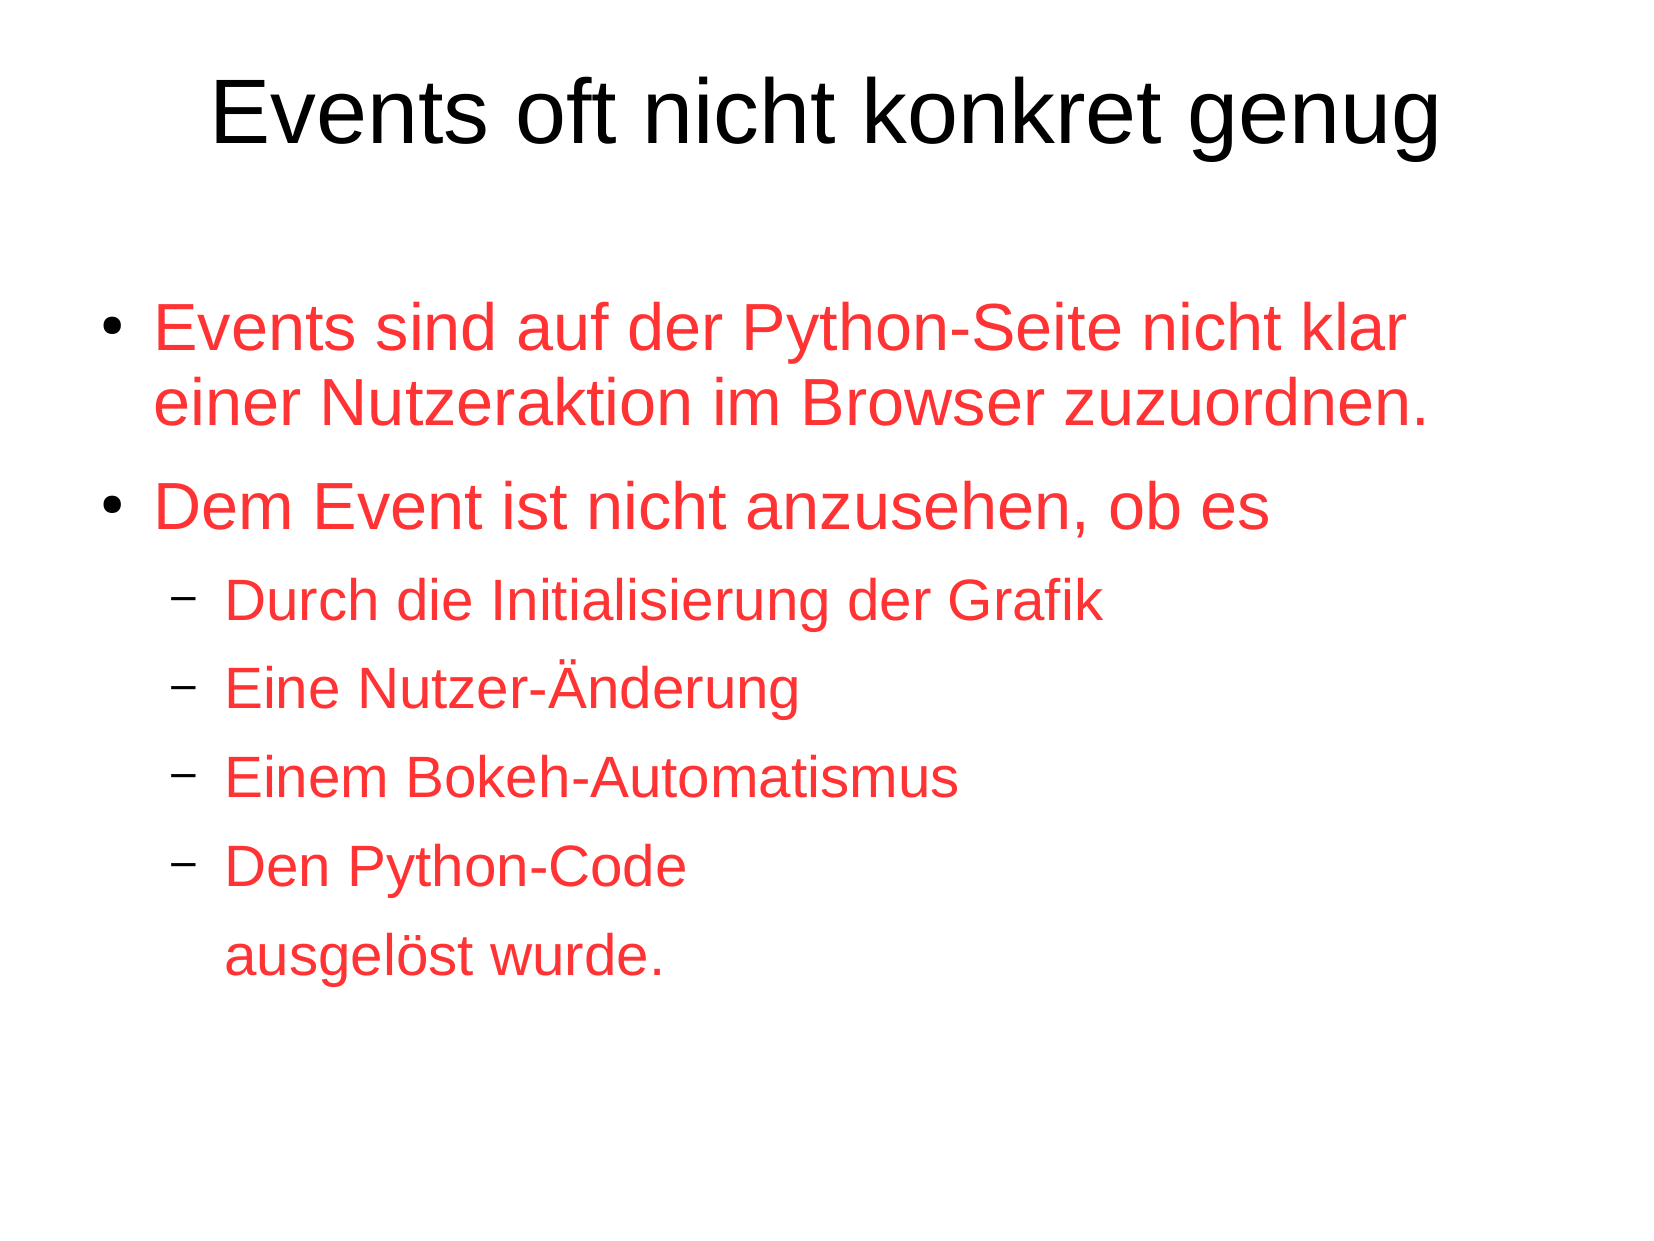

# Events oft nicht konkret genug
Events sind auf der Python-Seite nicht klar einer Nutzeraktion im Browser zuzuordnen.
Dem Event ist nicht anzusehen, ob es
Durch die Initialisierung der Grafik
Eine Nutzer-Änderung
Einem Bokeh-Automatismus
Den Python-Code
ausgelöst wurde.